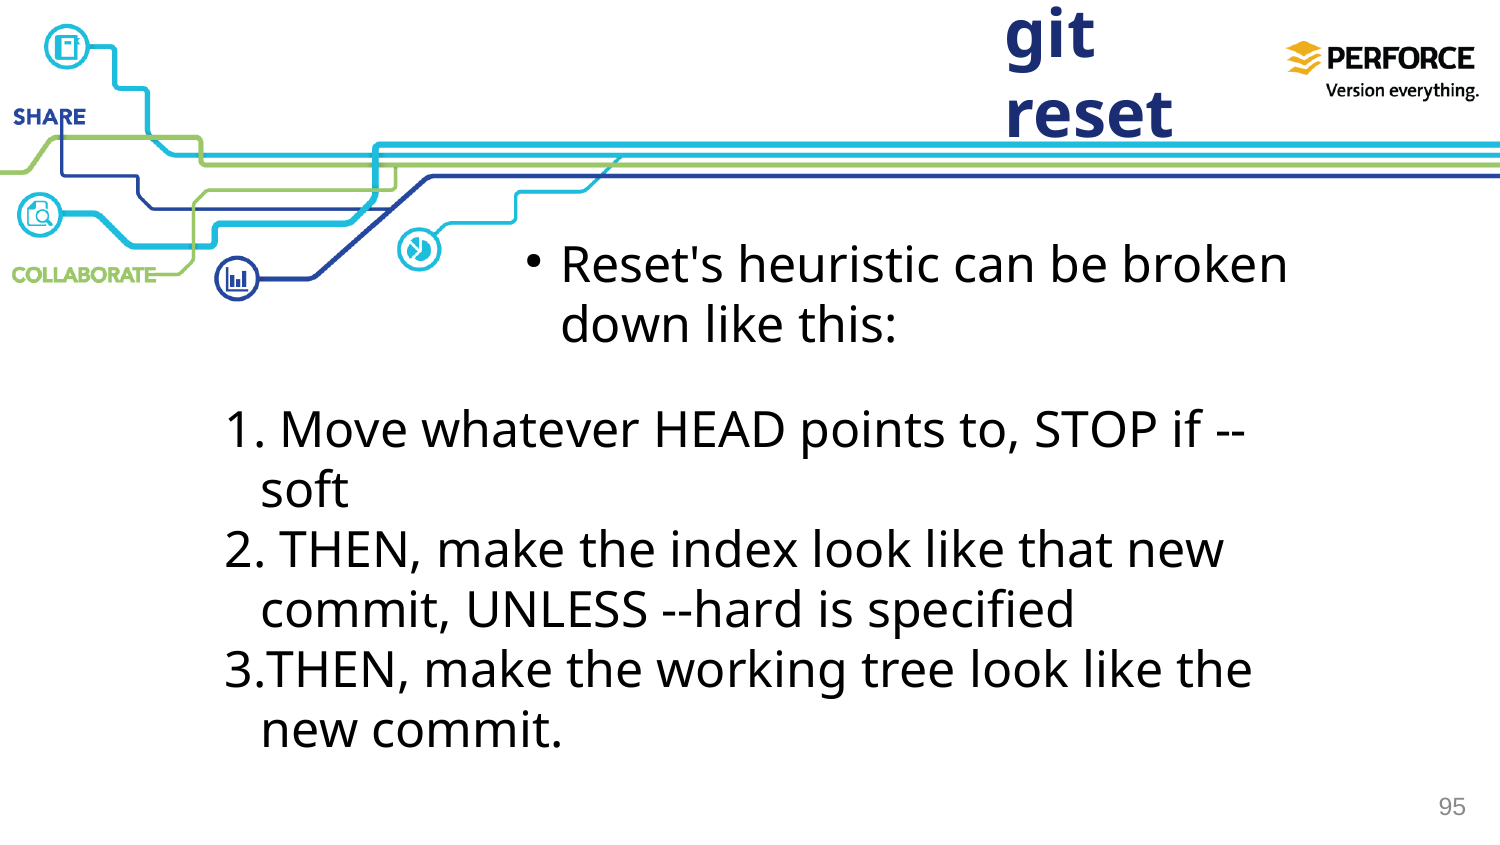

# git reset
Reset's heuristic can be broken down like this:
 Move whatever HEAD points to, STOP if --soft
 THEN, make the index look like that new commit, UNLESS --hard is specified
THEN, make the working tree look like the new commit.